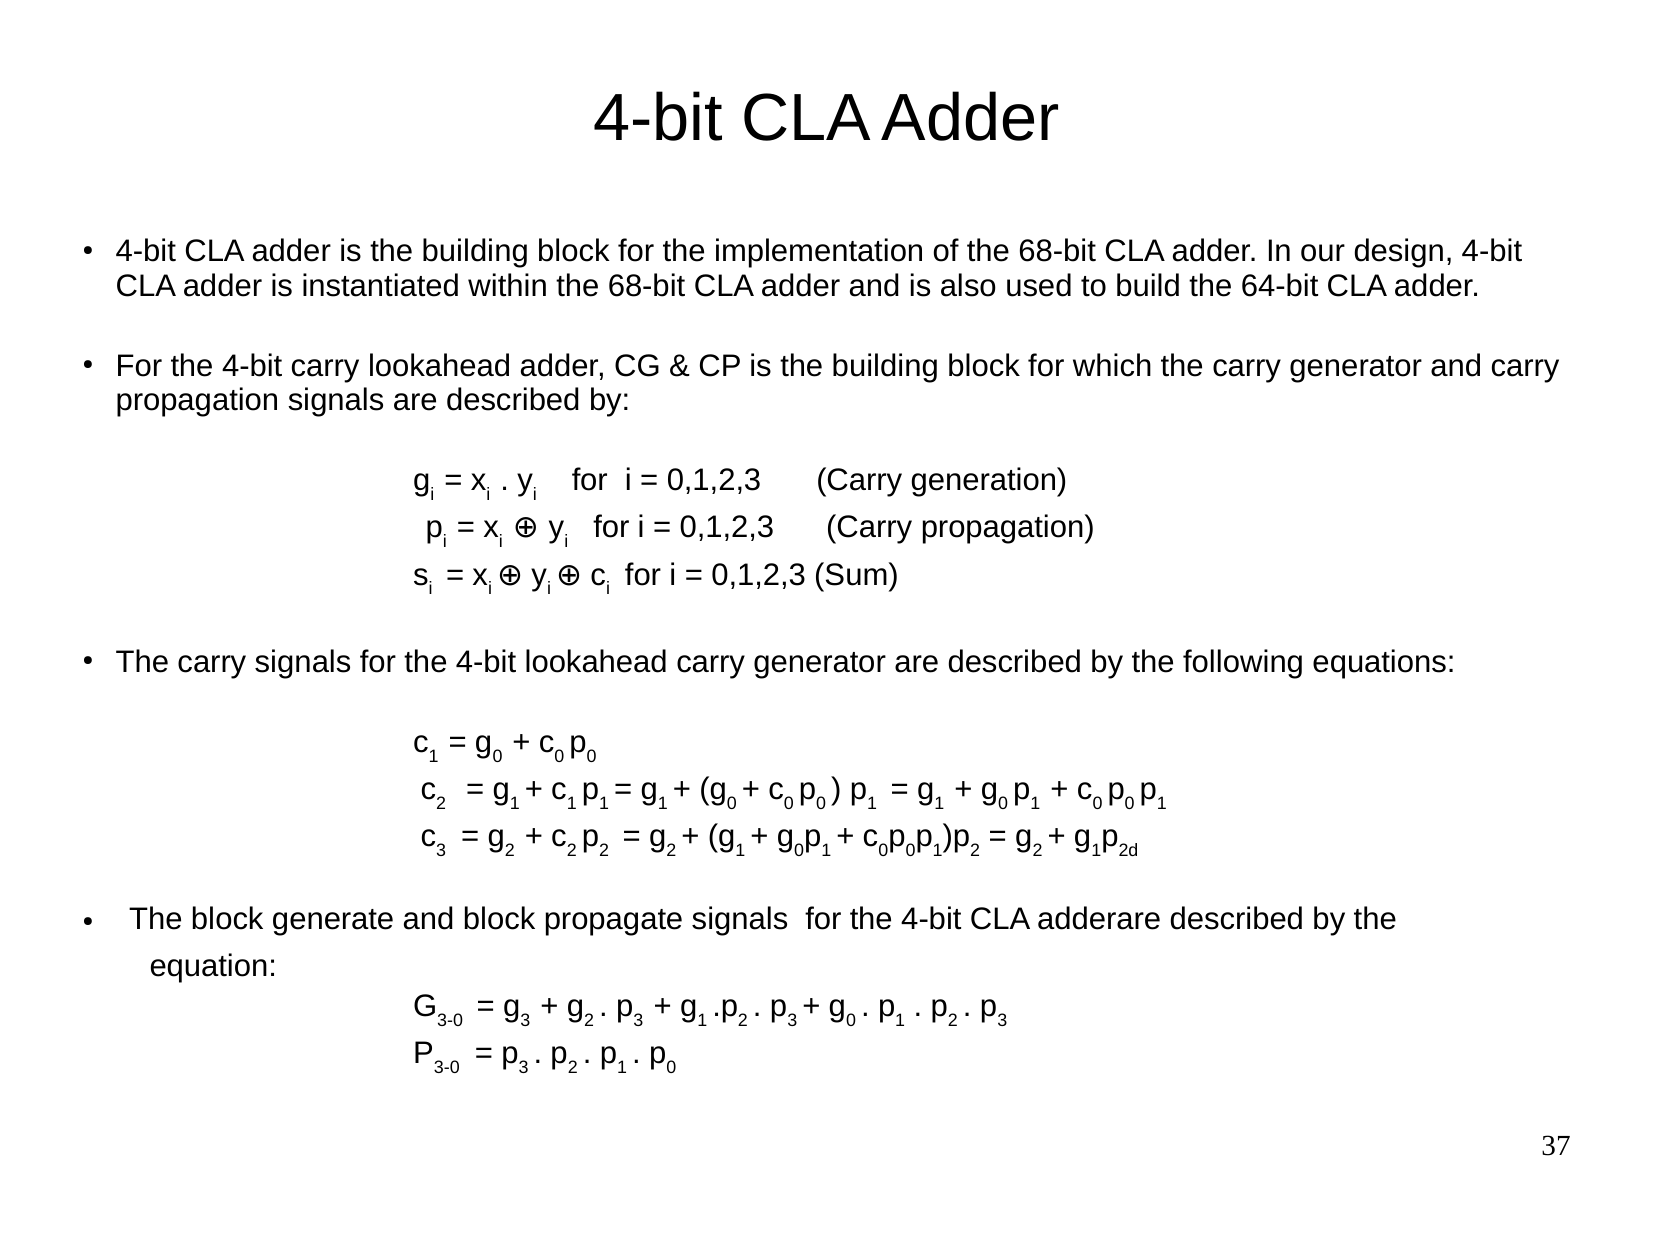

# 4-bit CLA Adder
4-bit CLA adder is the building block for the implementation of the 68-bit CLA adder. In our design, 4-bit CLA adder is instantiated within the 68-bit CLA adder and is also used to build the 64-bit CLA adder.
For the 4-bit carry lookahead adder, CG & CP is the building block for which the carry generator and carry propagation signals are described by:
 gi = xi . yi for i = 0,1,2,3 (Carry generation)
 pi = xi ⊕ yi for i = 0,1,2,3 (Carry propagation)
 si = xi ⊕ yi ⊕ ci for i = 0,1,2,3 (Sum)
The carry signals for the 4-bit lookahead carry generator are described by the following equations:
 c1 = g0 + c0 p0
 c2 = g1 + c1 p1 = g1 + (g0 + c0 p0 ) p1 = g1 + g0 p1 + c0 p0 p1
 c3 = g2 + c2 p2 = g2 + (g1 + g0p1 + c0p0p1)p2 = g2 + g1p2d
 The block generate and block propagate signals for the 4-bit CLA adderare described by the
 equation:
 G3-0 = g3 + g2 . p3 + g1 .p2 . p3 + g0 . p1 . p2 . p3
 P3-0 = p3 . p2 . p1 . p0
37